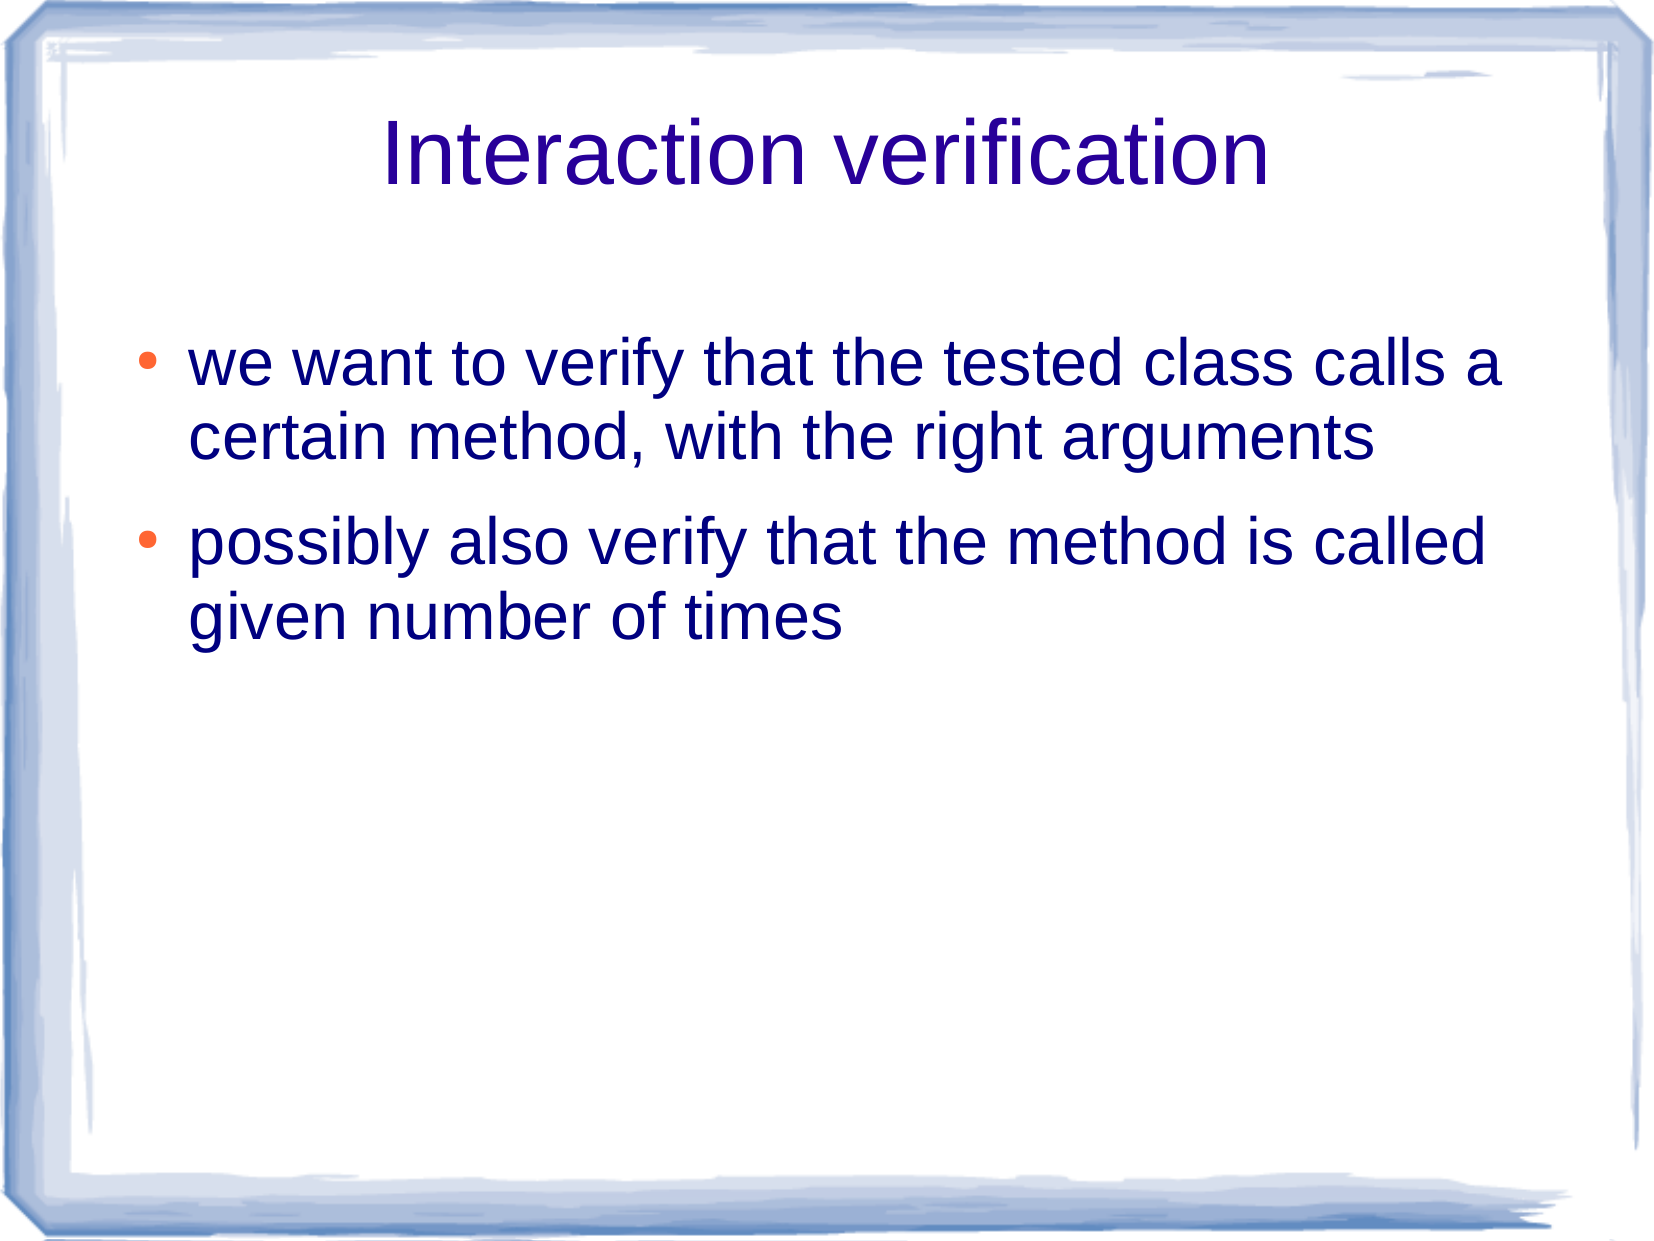

# Interaction verification
we want to verify that the tested class calls a certain method, with the right arguments
possibly also verify that the method is called given number of times